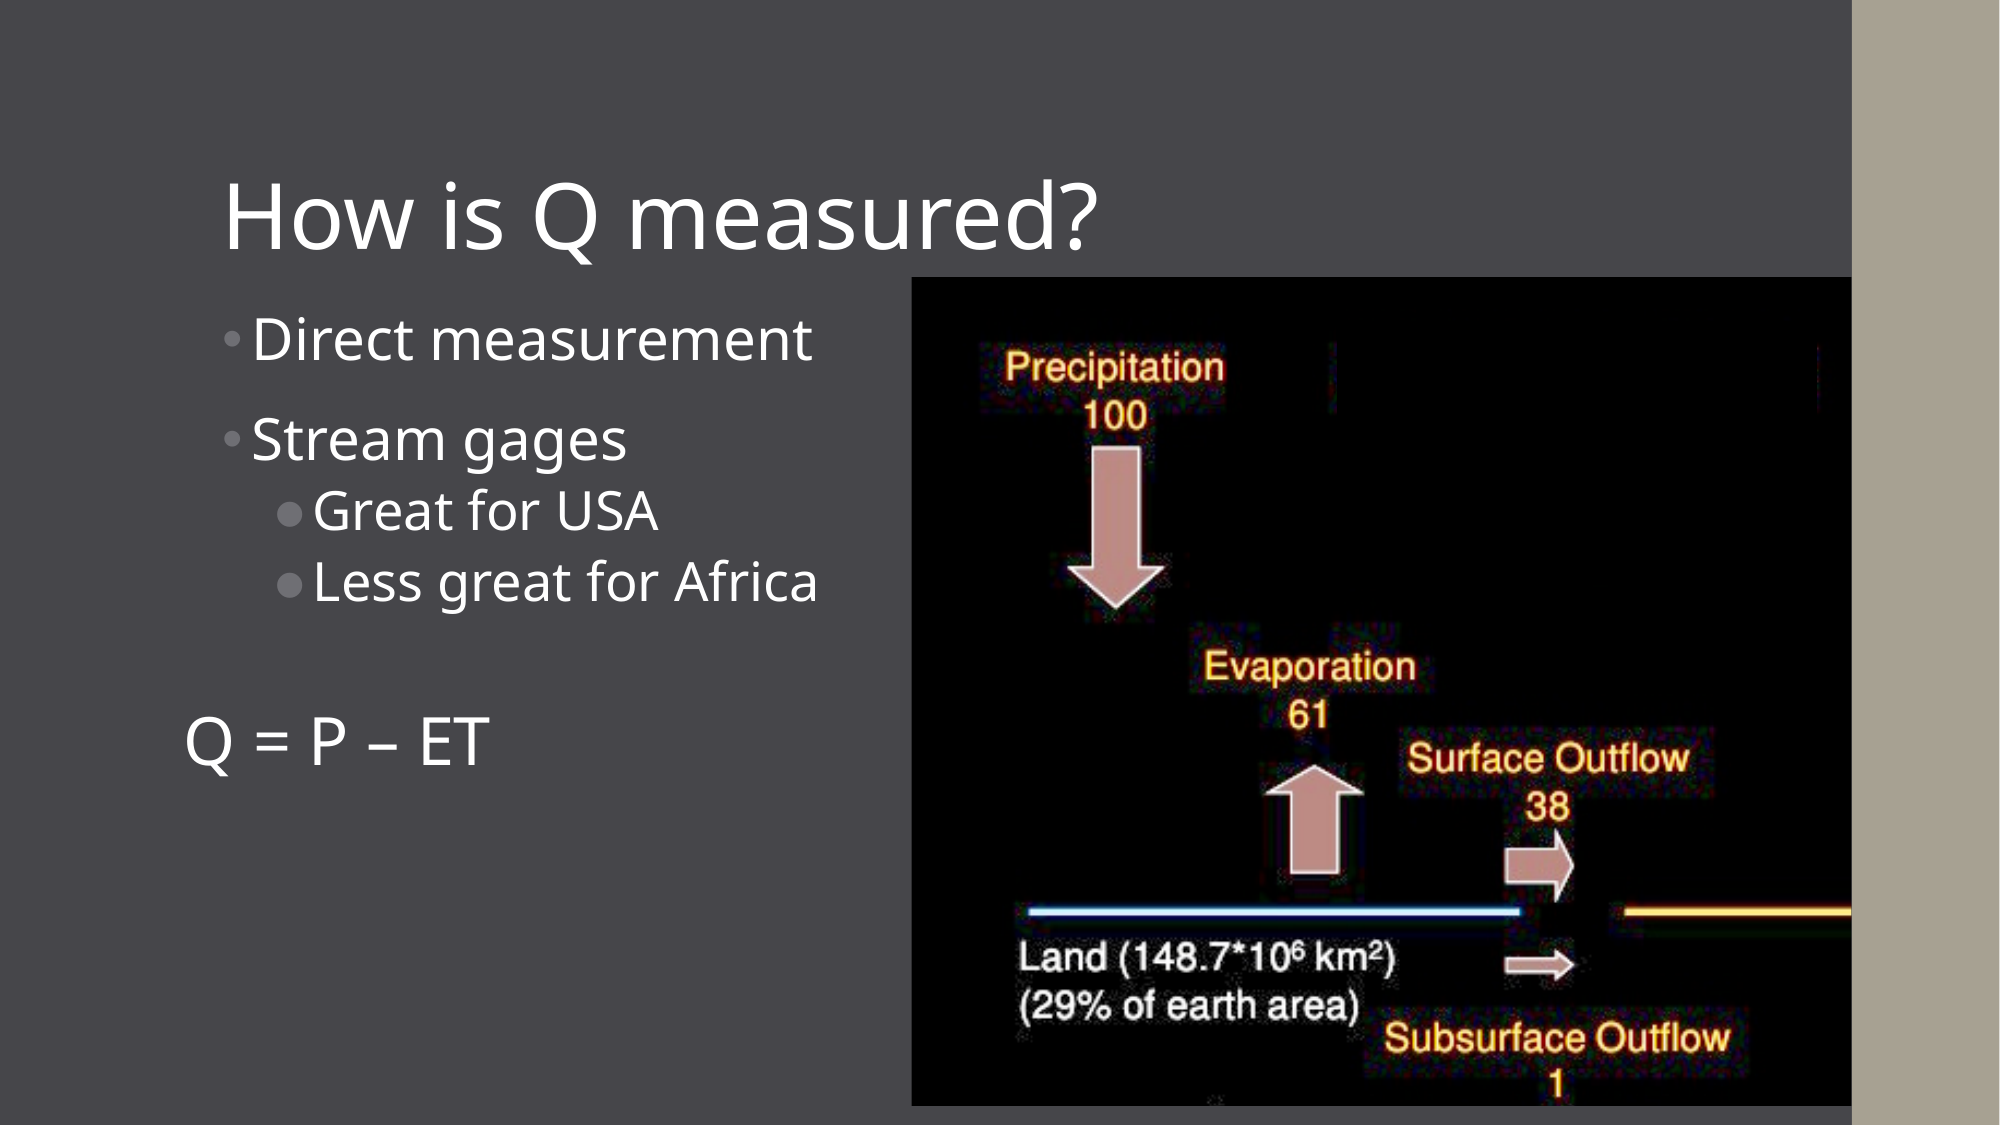

# How is Q measured?
Direct measurement
Stream gages
Great for USA
Less great for Africa
Q = P – ET